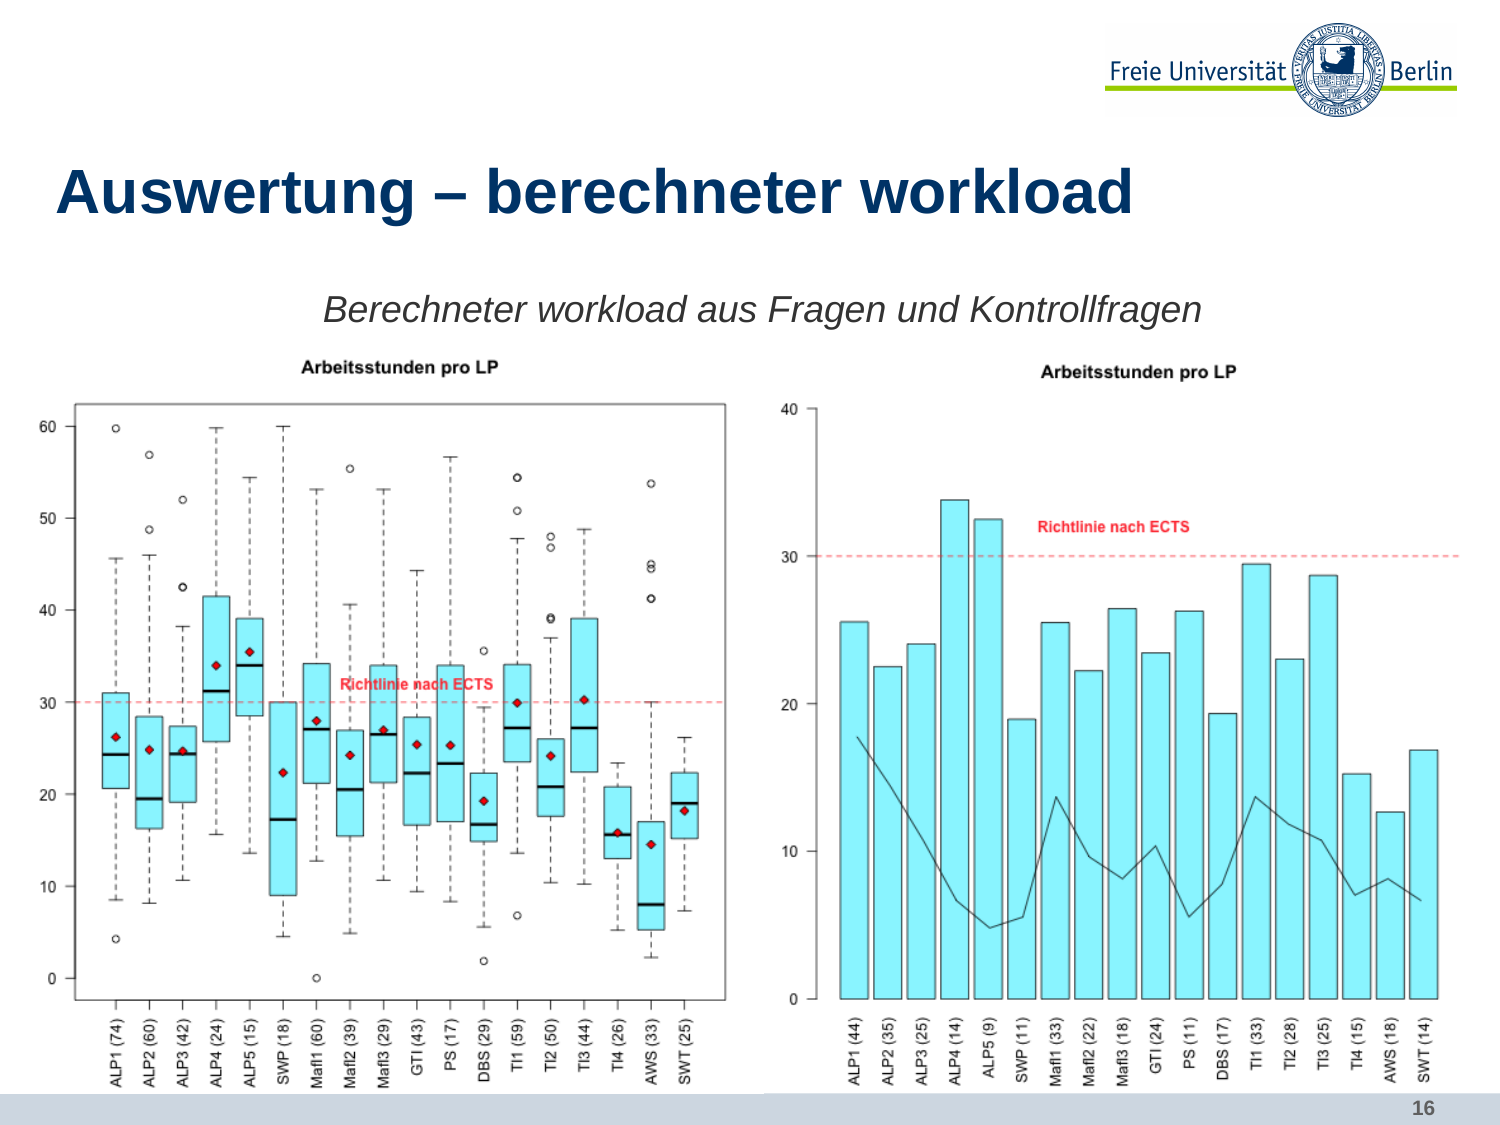

# Auswertung – berechneter workload
Berechneter workload aus Fragen und Kontrollfragen